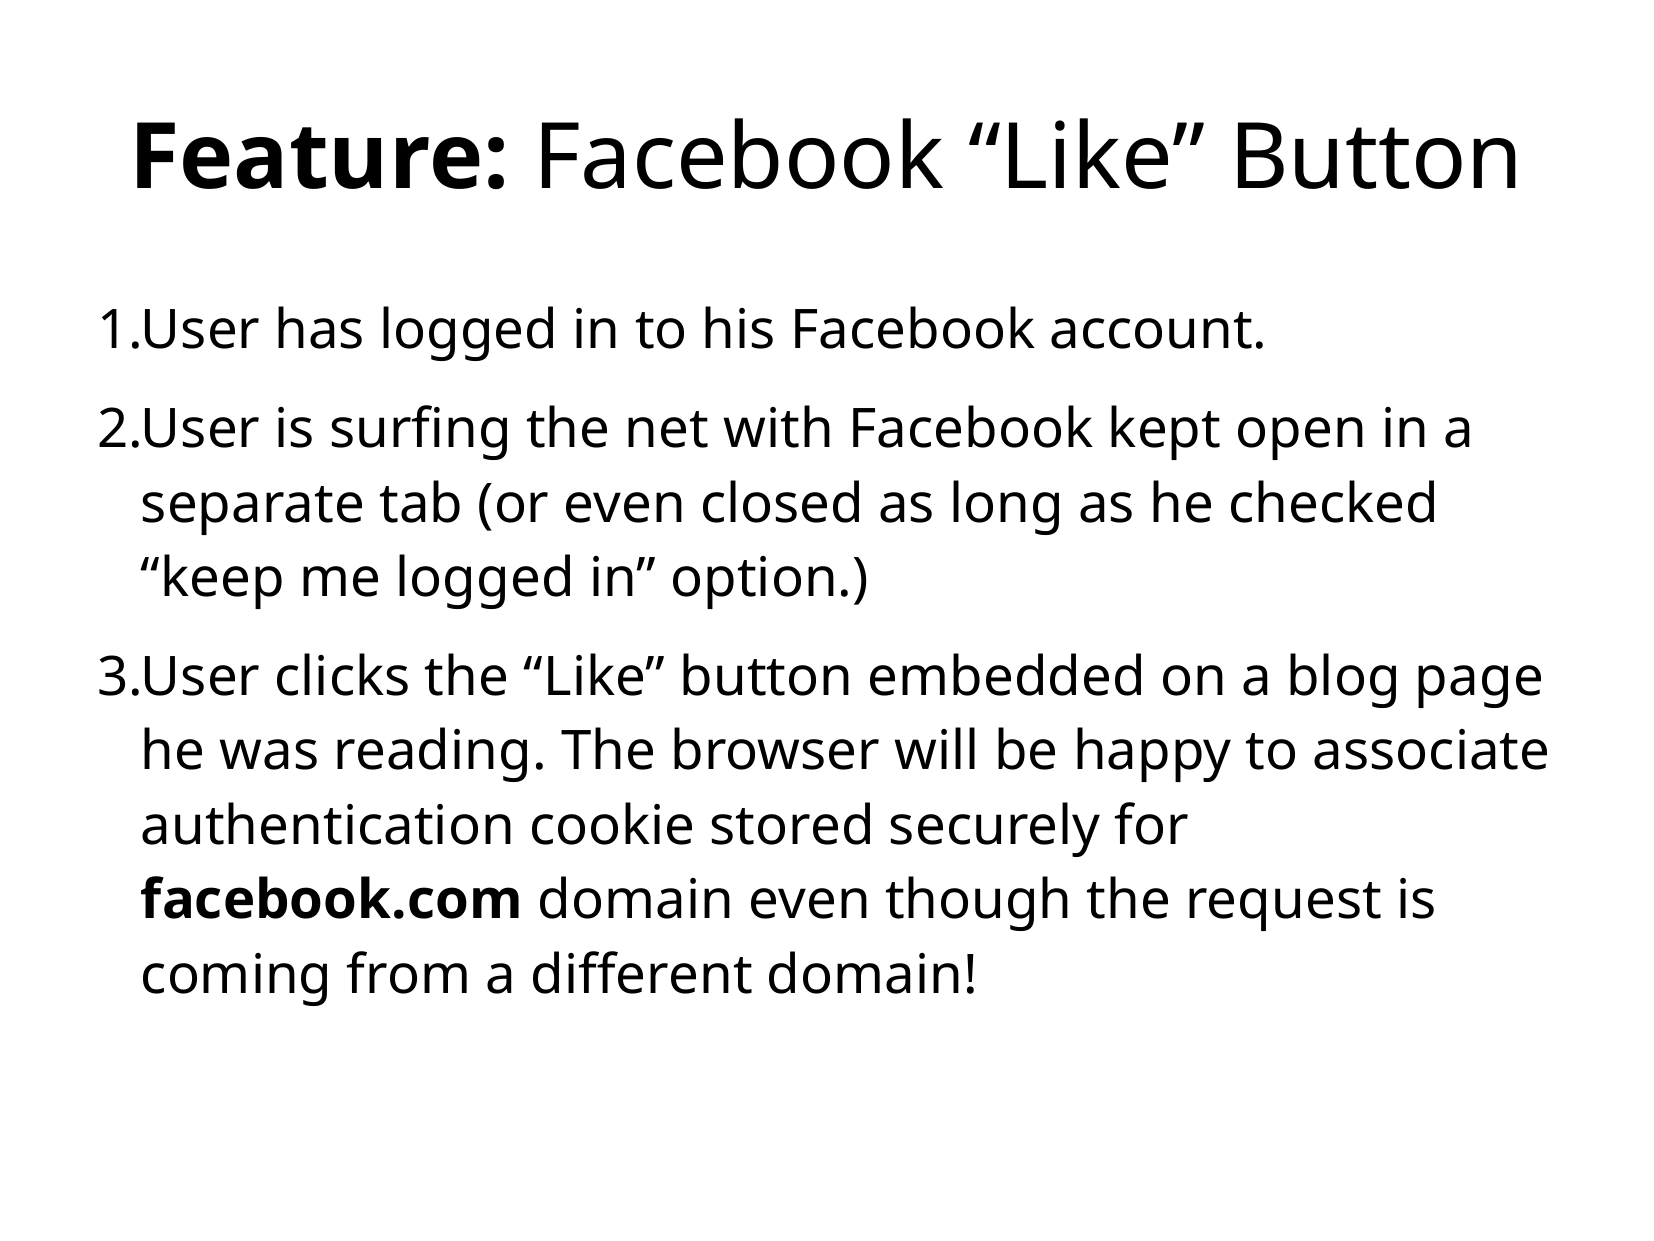

# Feature: Facebook “Like” Button
User has logged in to his Facebook account.
User is surfing the net with Facebook kept open in a separate tab (or even closed as long as he checked “keep me logged in” option.)
User clicks the “Like” button embedded on a blog page he was reading. The browser will be happy to associate authentication cookie stored securely for facebook.com domain even though the request is coming from a different domain!